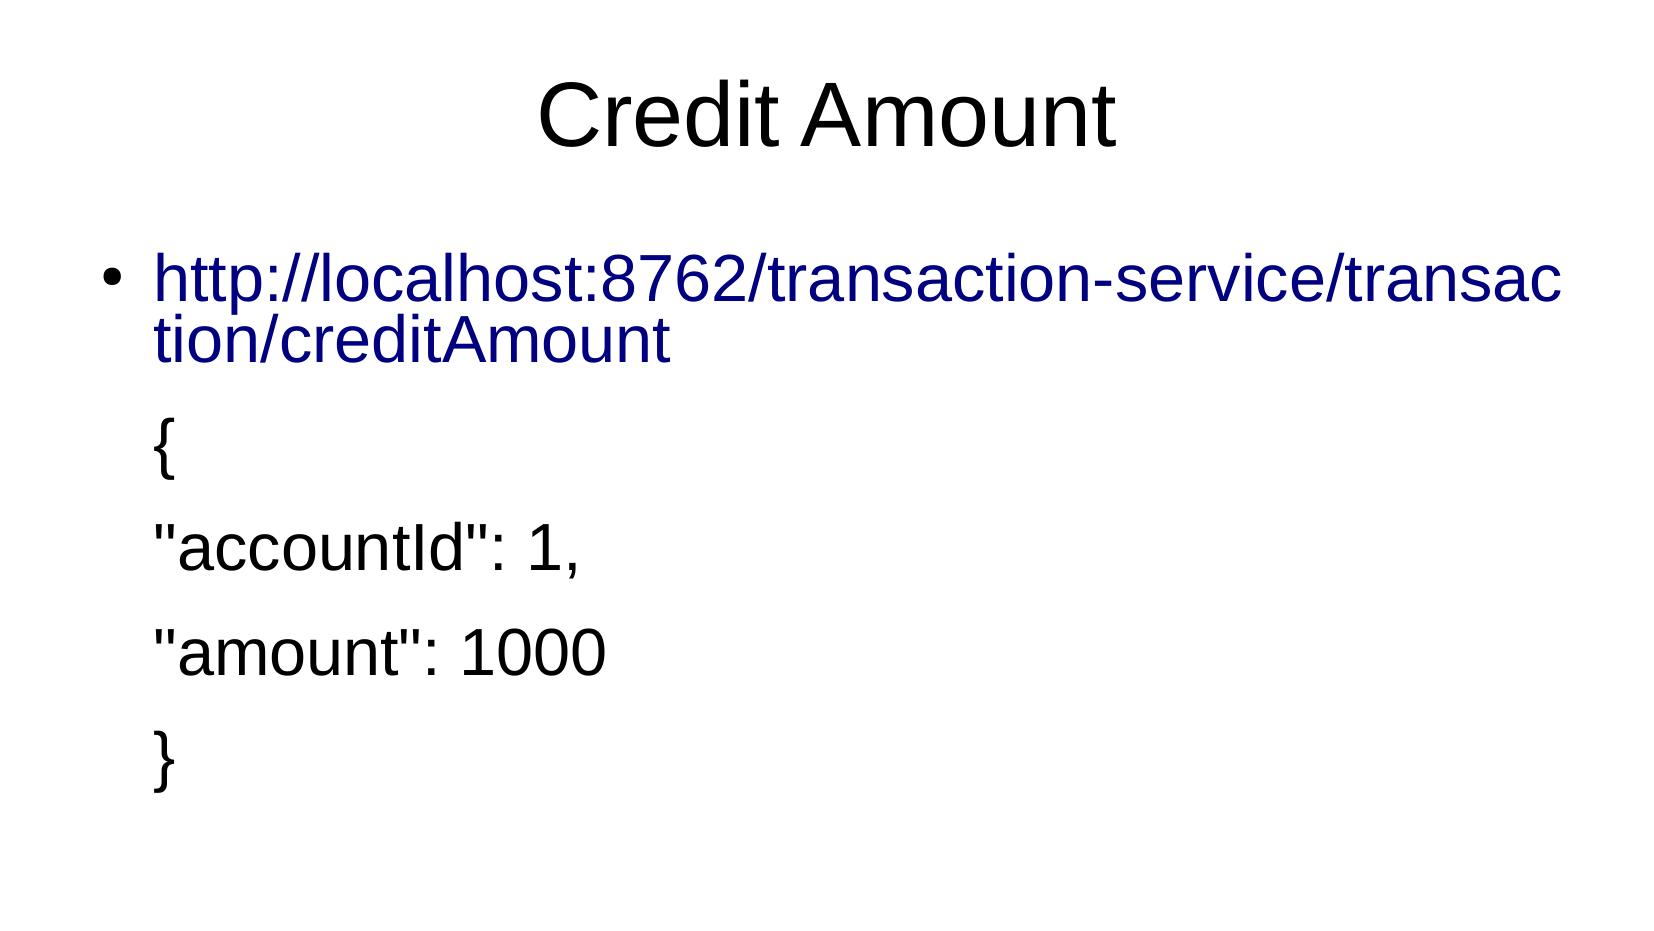

# Credit Amount
http://localhost:8762/transaction-service/transaction/creditAmount
{
"accountId": 1,
"amount": 1000
}